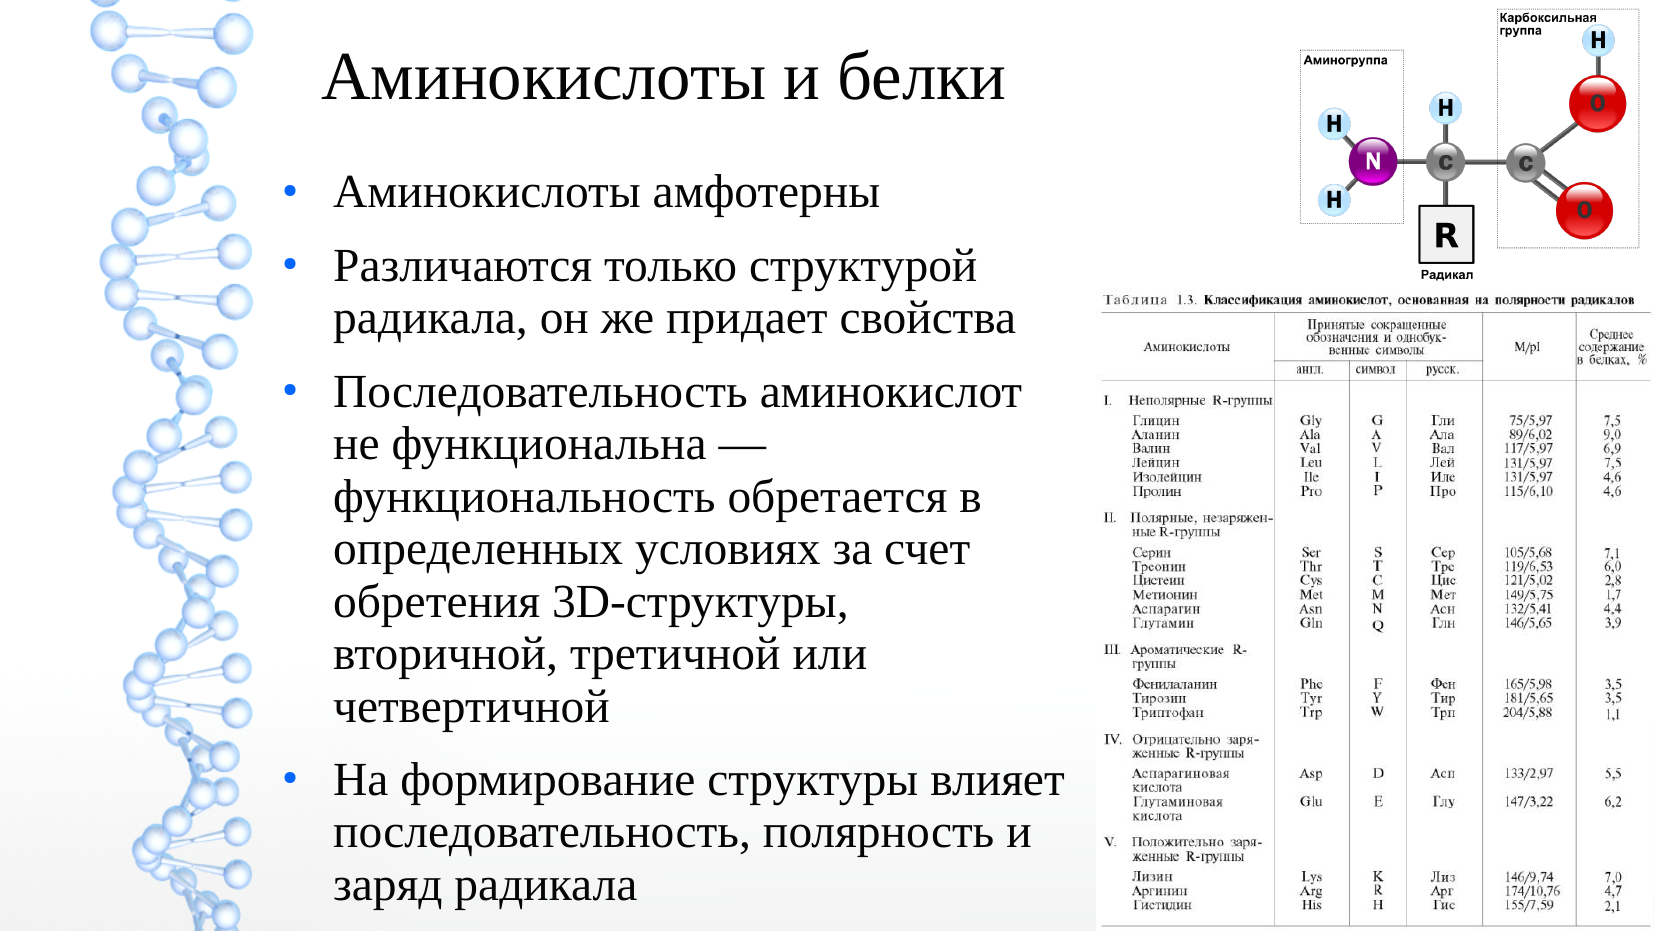

# Аминокислоты и белки
Аминокислоты амфотерны
Различаются только структурой радикала, он же придает свойства
Последовательность аминокислот не функциональна — функциональность обретается в определенных условиях за счет обретения 3D-структуры, вторичной, третичной или четвертичной
На формирование структуры влияет последовательность, полярность и заряд радикала
4